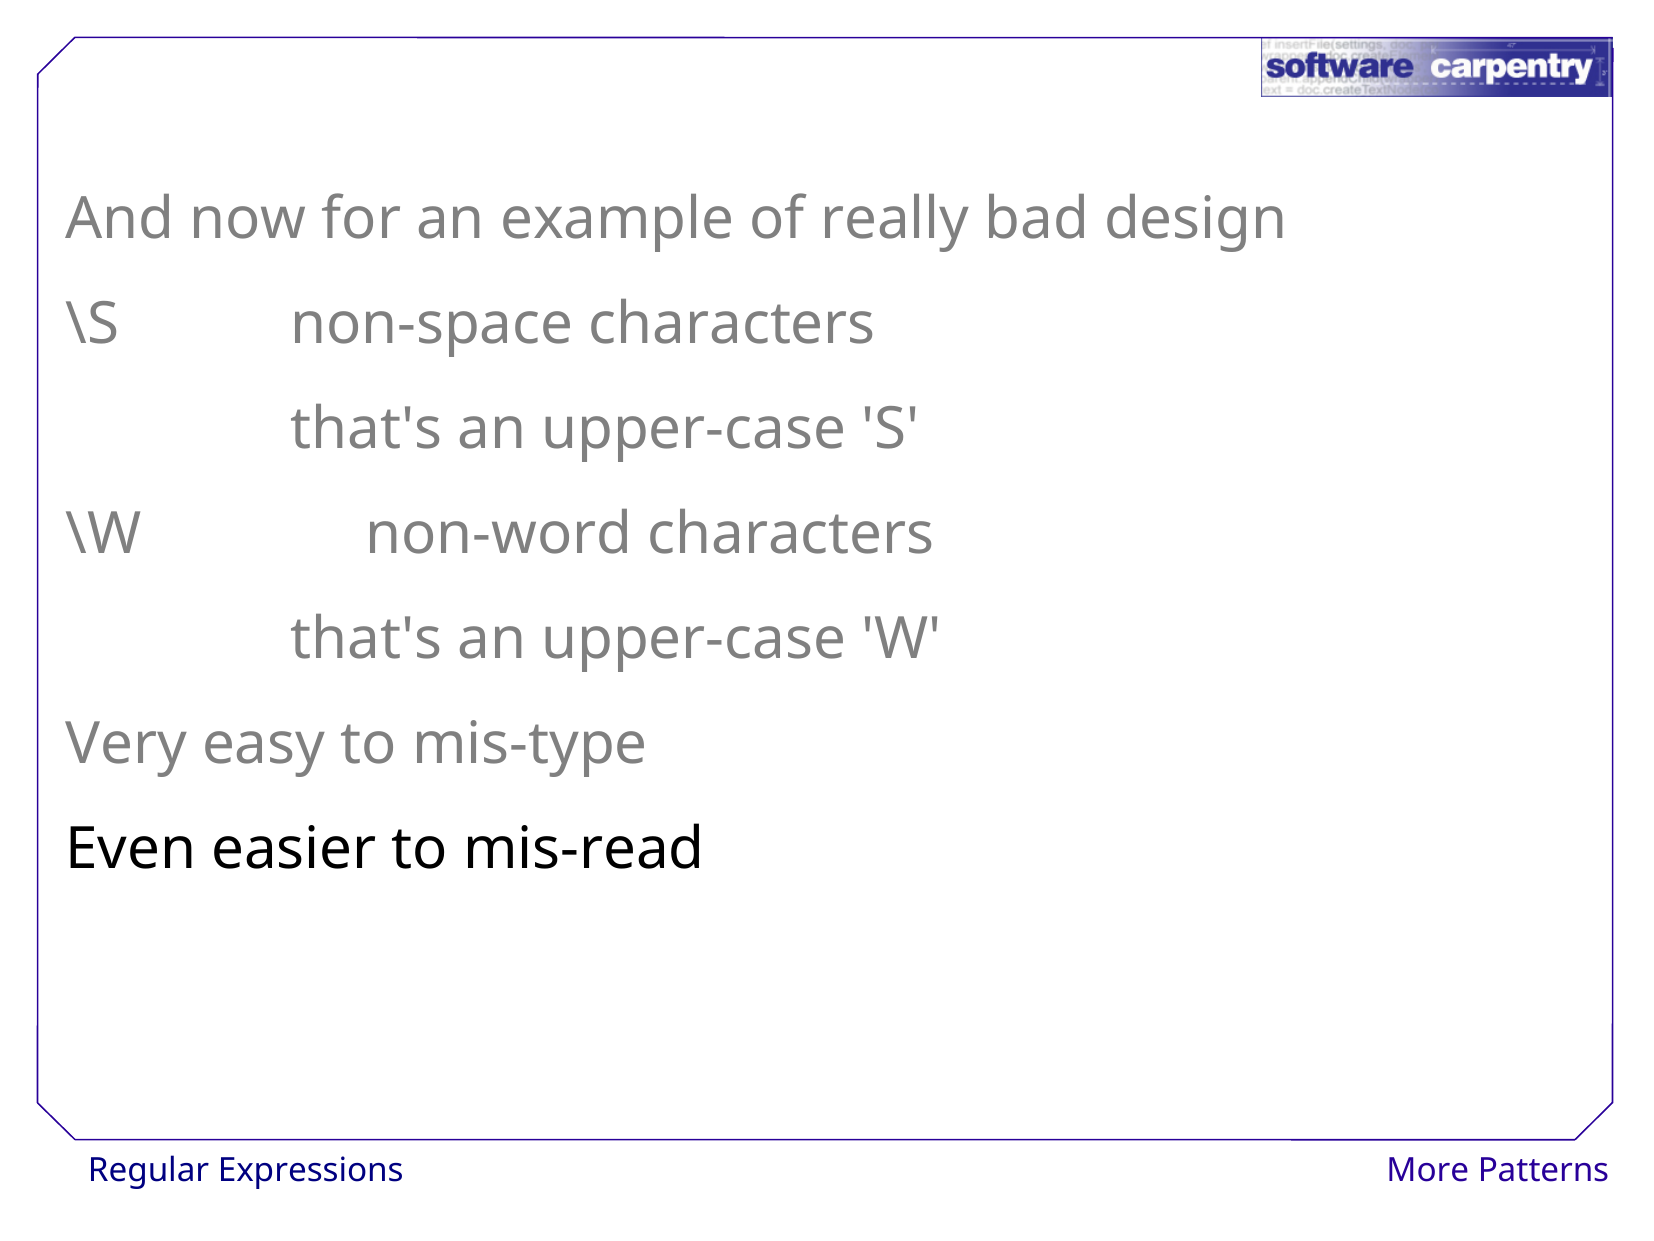

And now for an example of really bad design
\S			non-space characters
			that's an upper-case 'S'
\W			non-word characters
			that's an upper-case 'W'
Very easy to mis-type
Even easier to mis-read